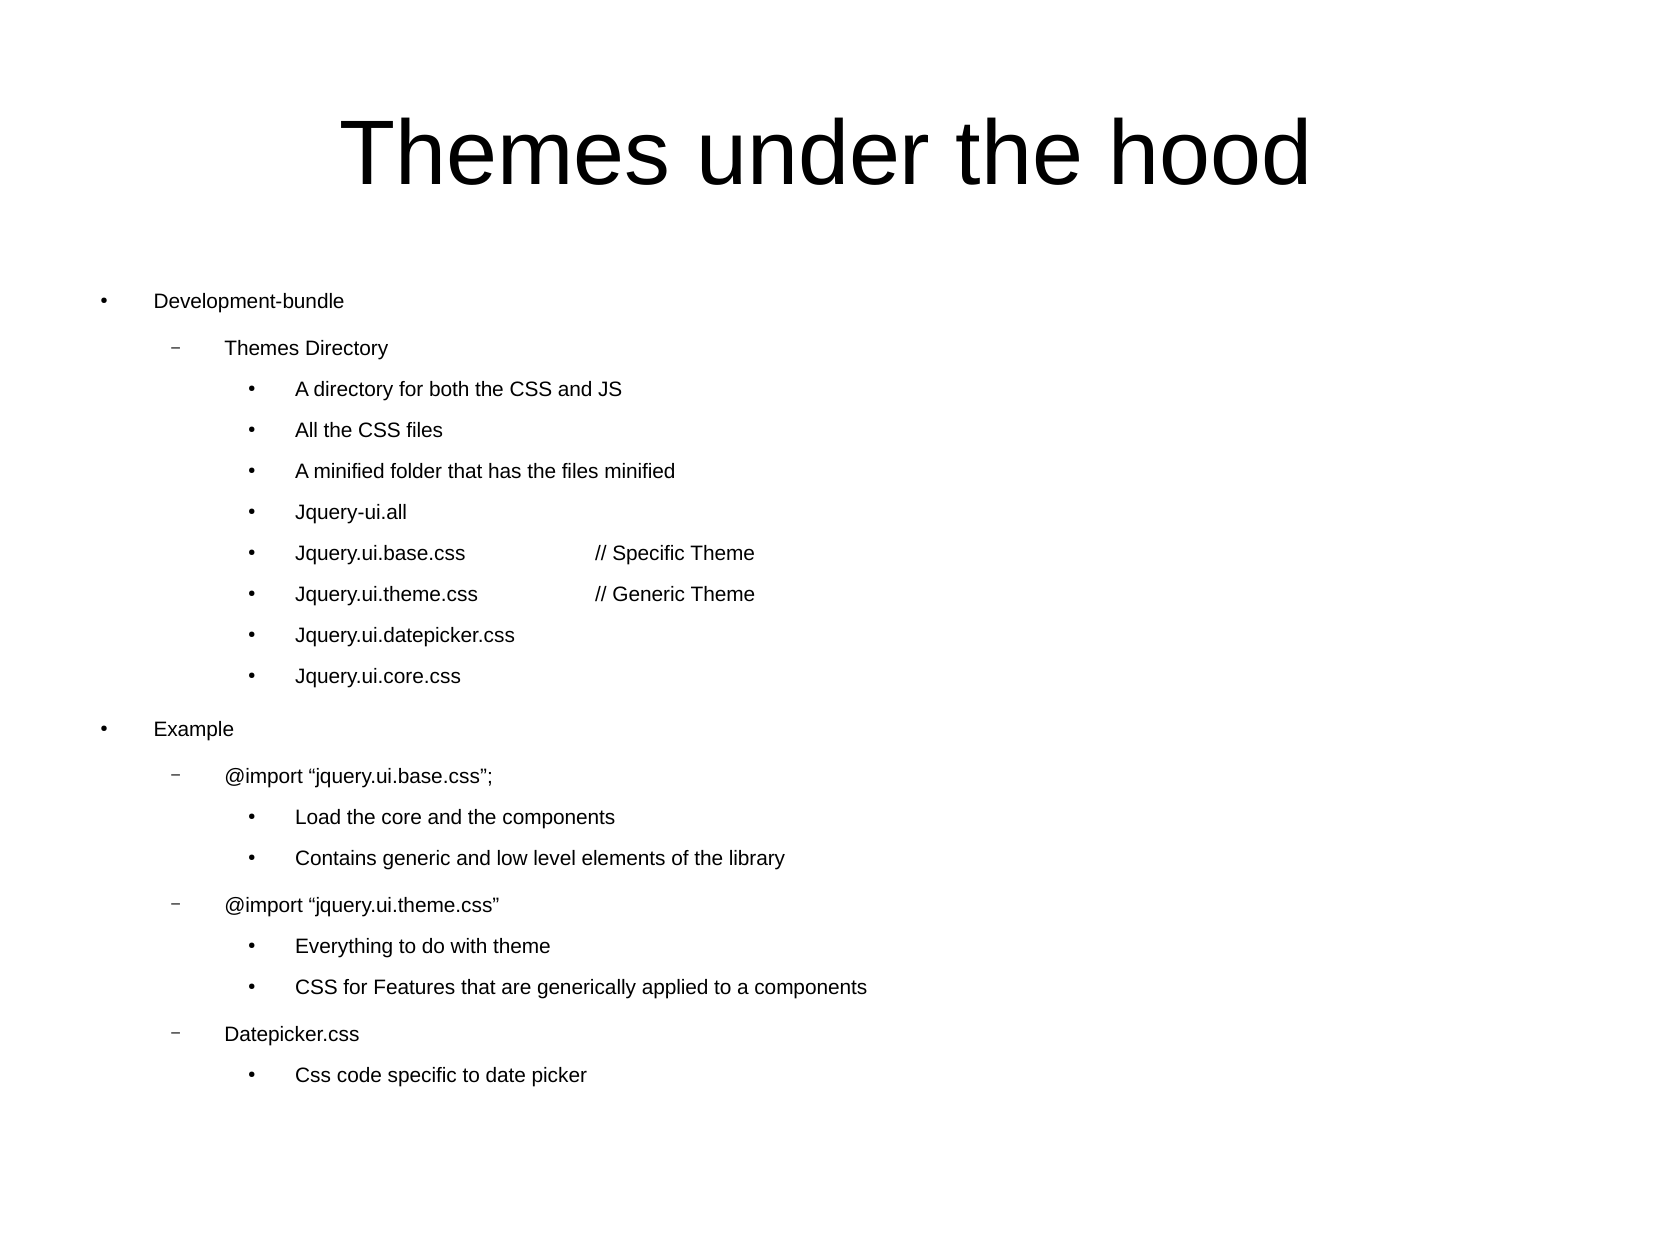

# Themes under the hood
Development-bundle
Themes Directory
A directory for both the CSS and JS
All the CSS files
A minified folder that has the files minified
Jquery-ui.all
Jquery.ui.base.css		// Specific Theme
Jquery.ui.theme.css		// Generic Theme
Jquery.ui.datepicker.css
Jquery.ui.core.css
Example
@import “jquery.ui.base.css”;
Load the core and the components
Contains generic and low level elements of the library
@import “jquery.ui.theme.css”
Everything to do with theme
CSS for Features that are generically applied to a components
Datepicker.css
Css code specific to date picker